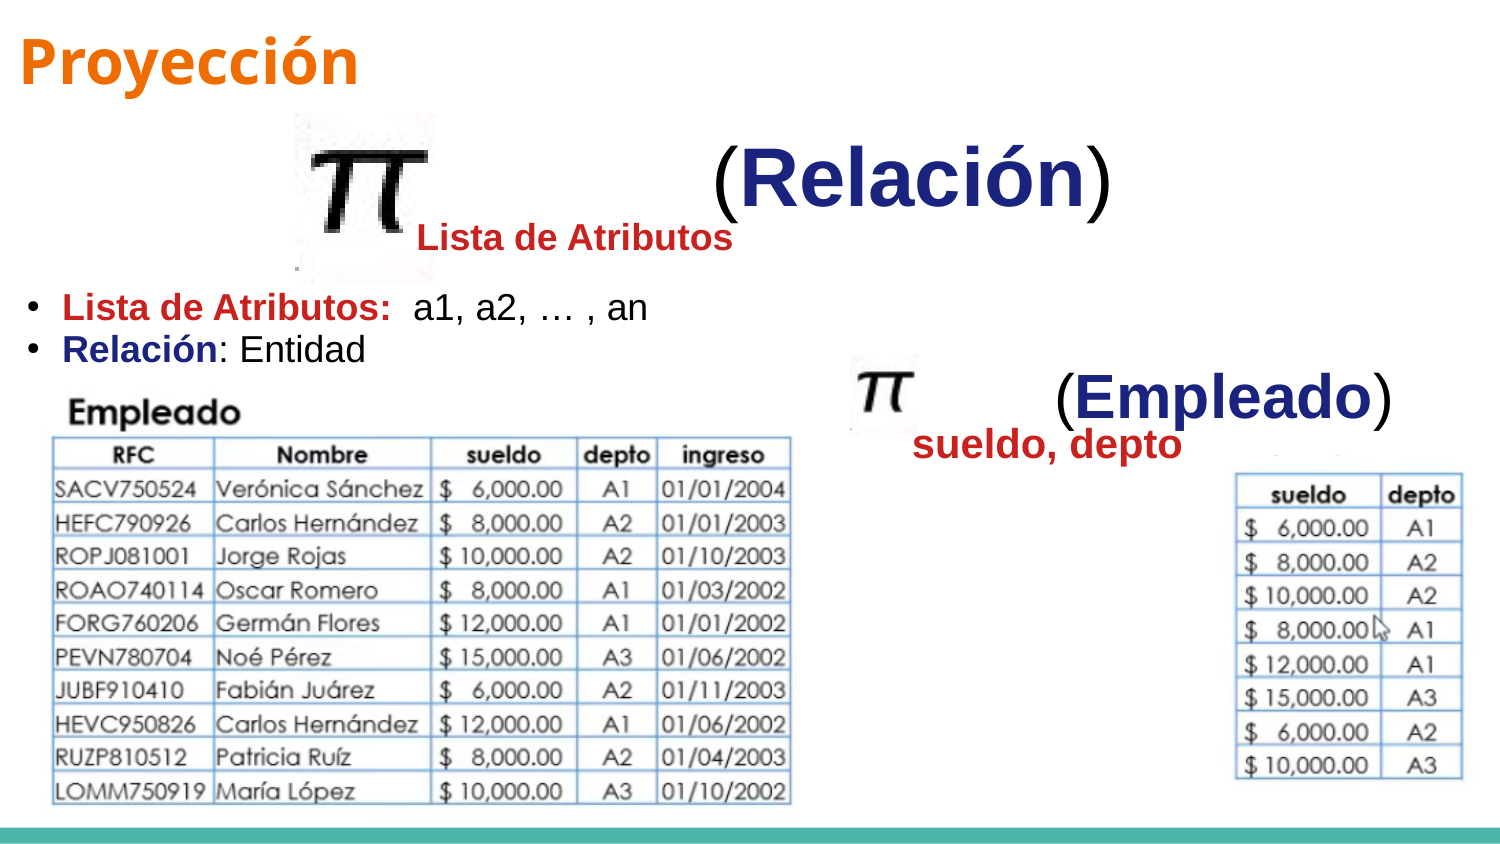

# Proyección
(Relación)
Lista de Atributos
Lista de Atributos: a1, a2, … , an
Relación: Entidad
(Empleado)
sueldo, depto